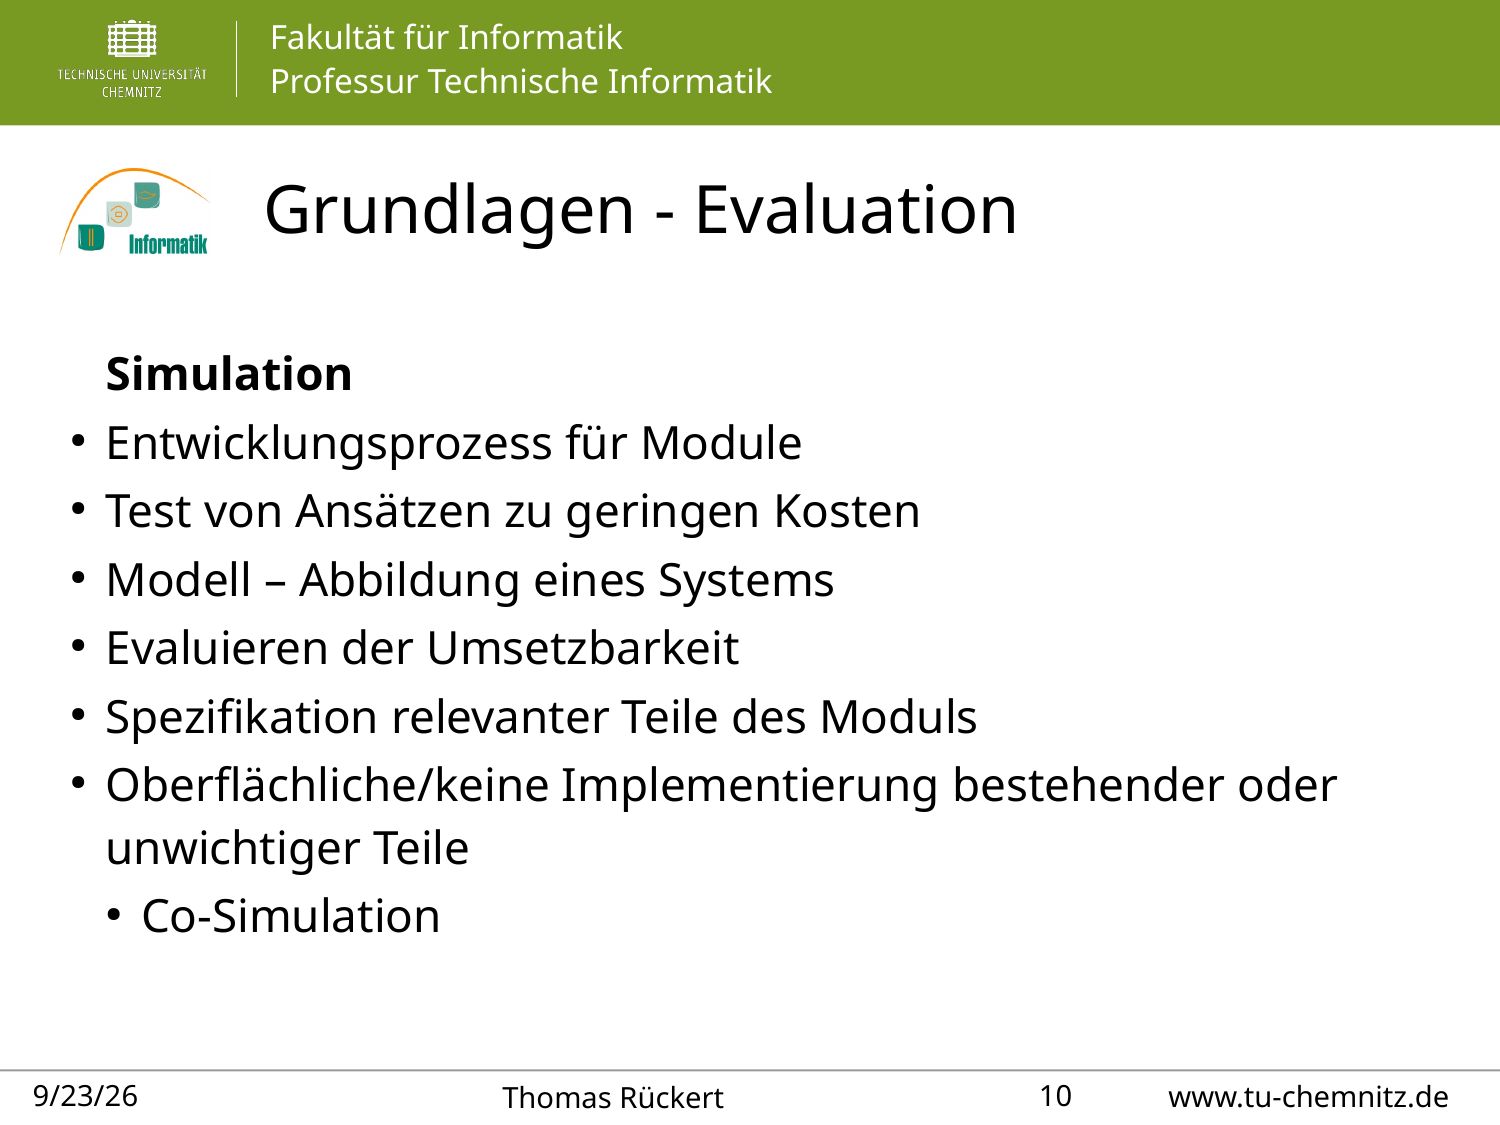

# Grundlagen - Evaluation
Simulation
Entwicklungsprozess für Module
Test von Ansätzen zu geringen Kosten
Modell – Abbildung eines Systems
Evaluieren der Umsetzbarkeit
Spezifikation relevanter Teile des Moduls
Oberflächliche/keine Implementierung bestehender oder unwichtiger Teile
Co-Simulation
Thomas Rückert